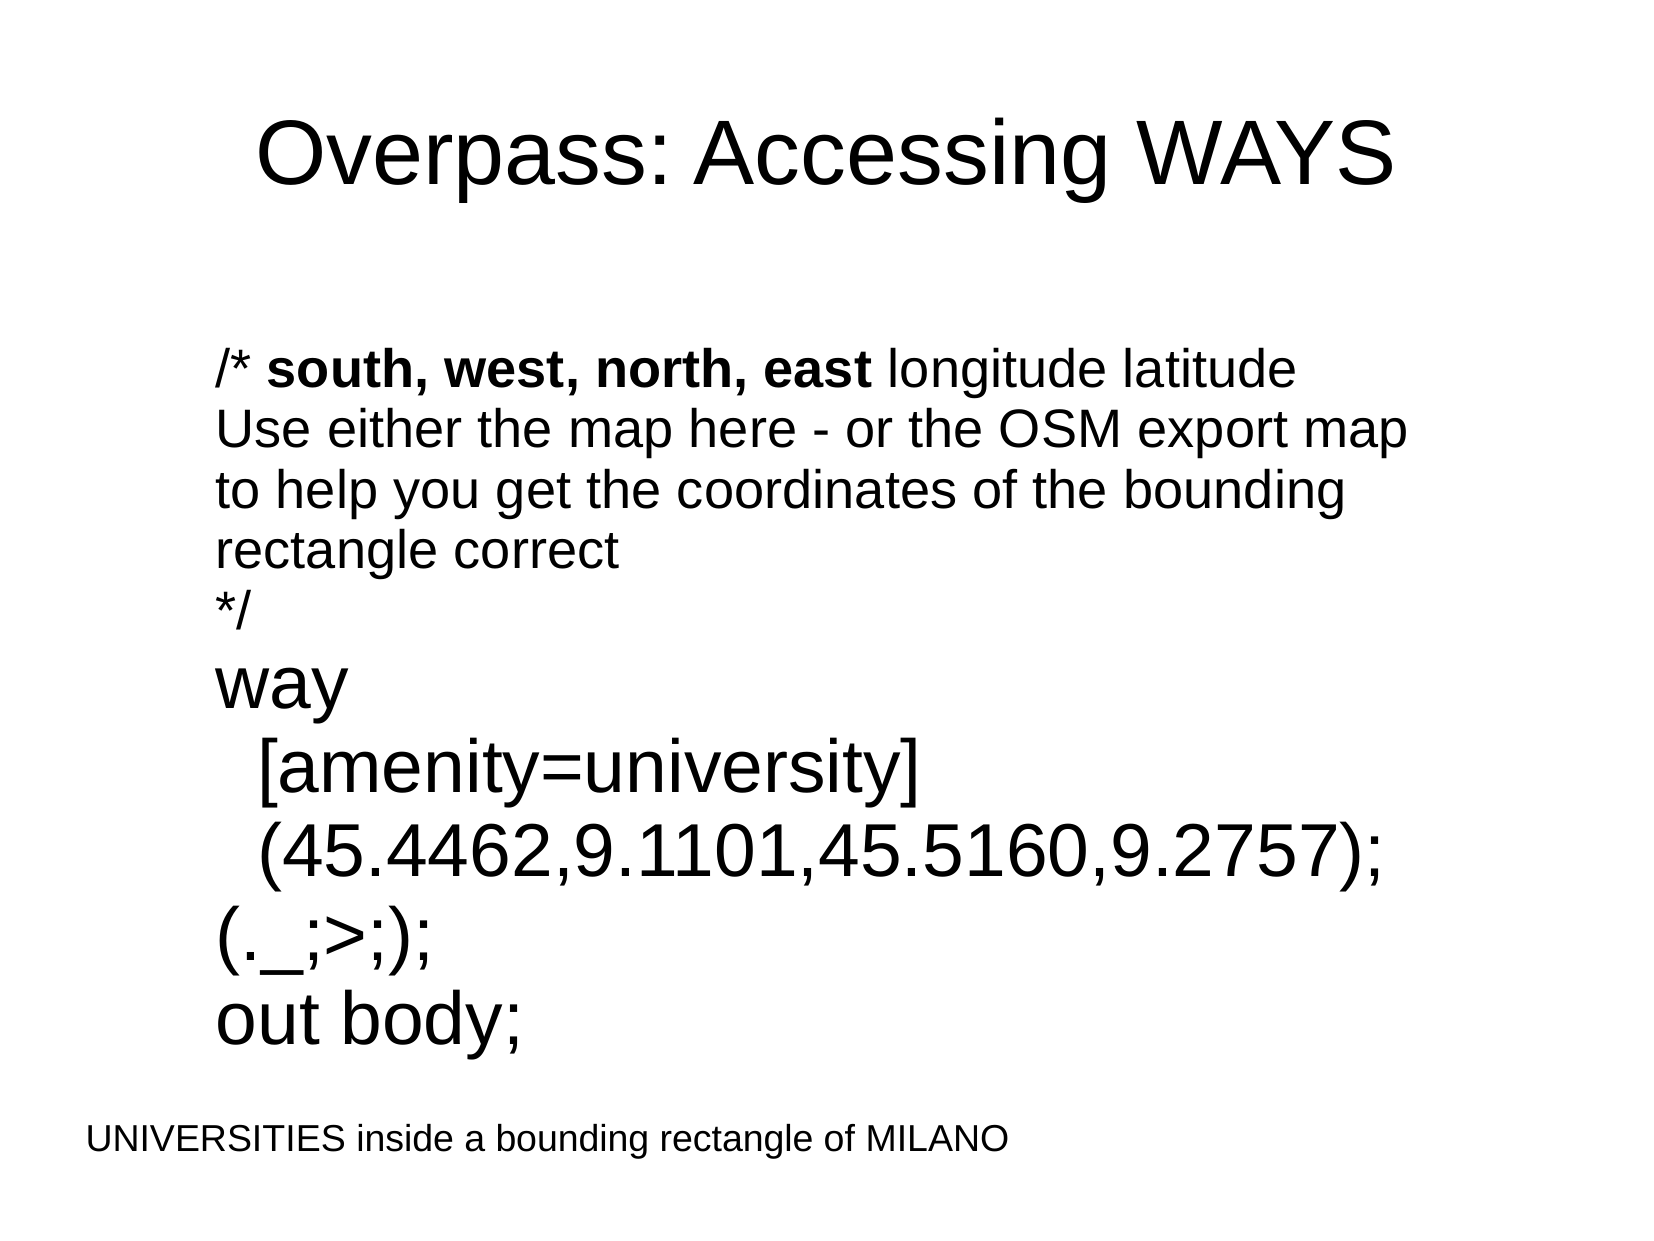

# Overpass: Accessing WAYS
/* south, west, north, east longitude latitude
Use either the map here - or the OSM export map to help you get the coordinates of the bounding rectangle correct
*/
way
 [amenity=university]
 (45.4462,9.1101,45.5160,9.2757);
(._;>;);
out body;
UNIVERSITIES inside a bounding rectangle of MILANO